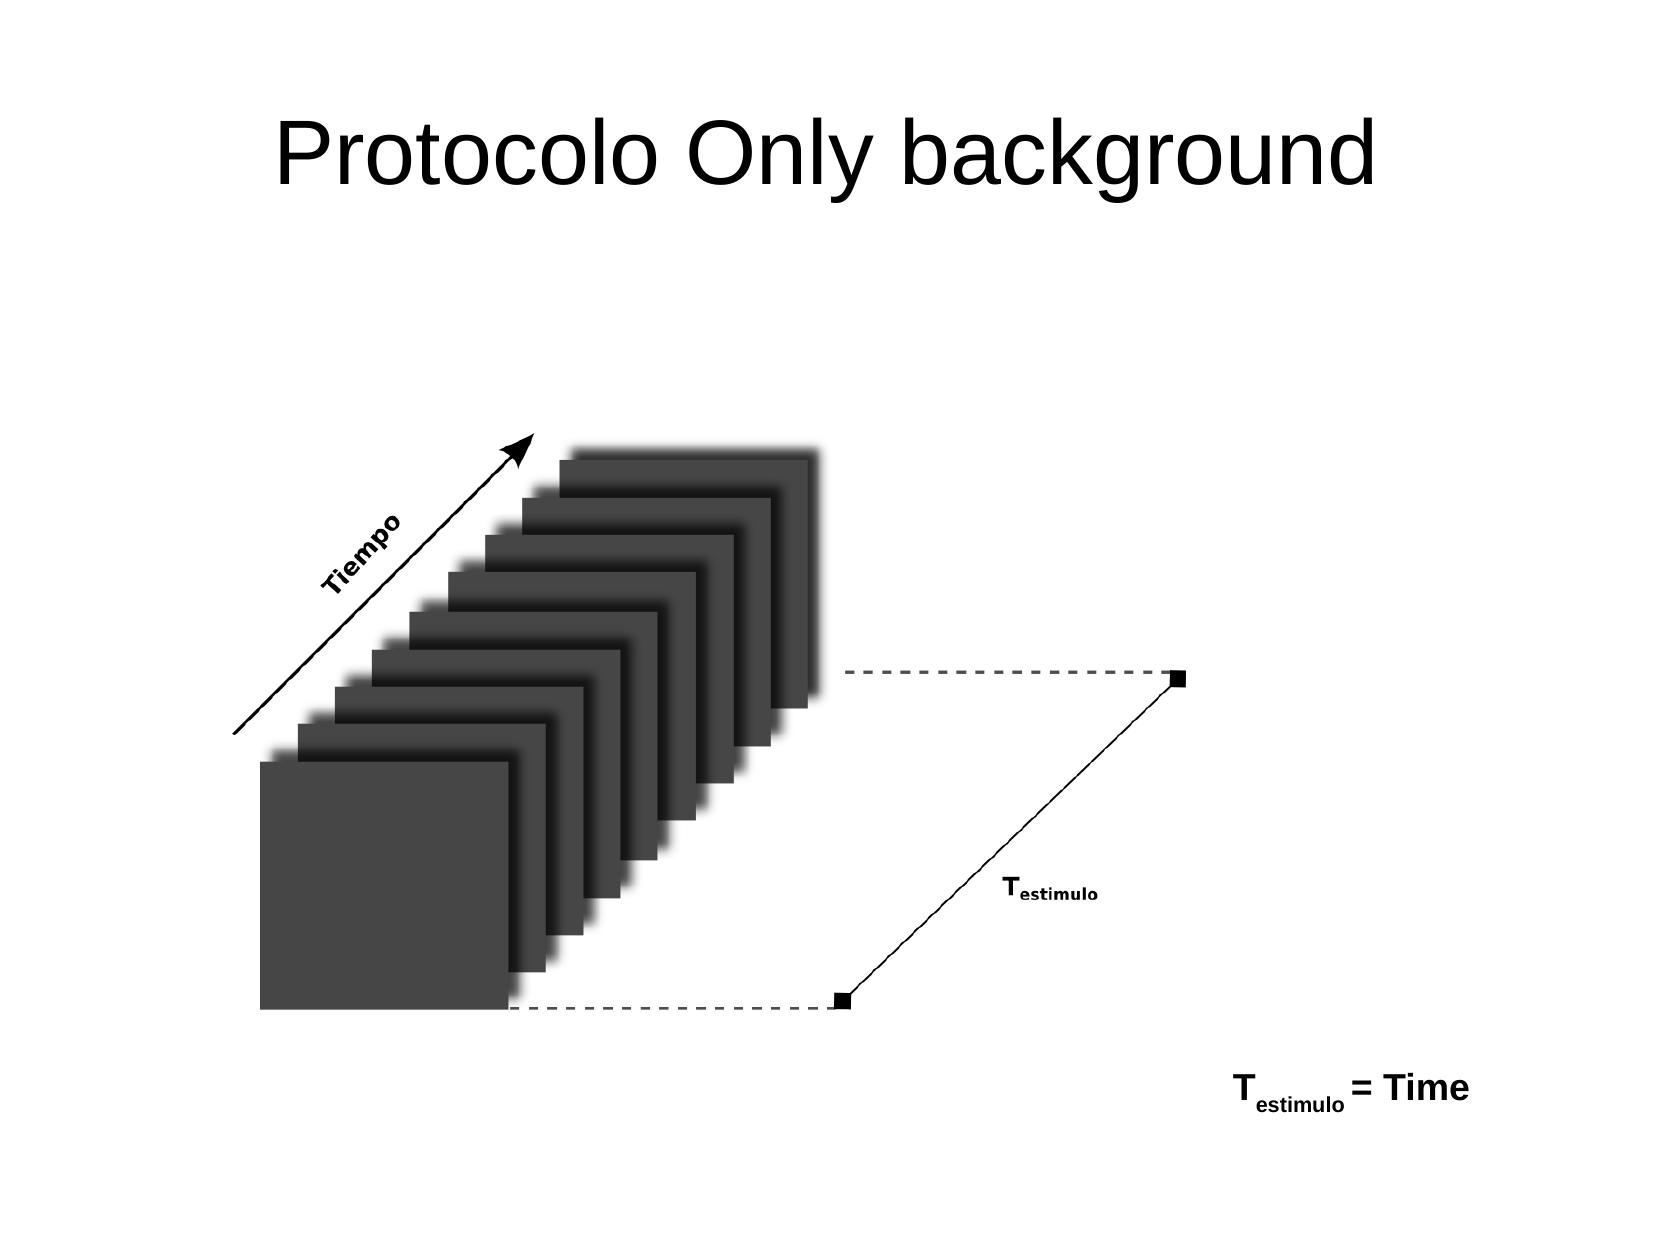

# Protocolo Only background
Testimulo = Time